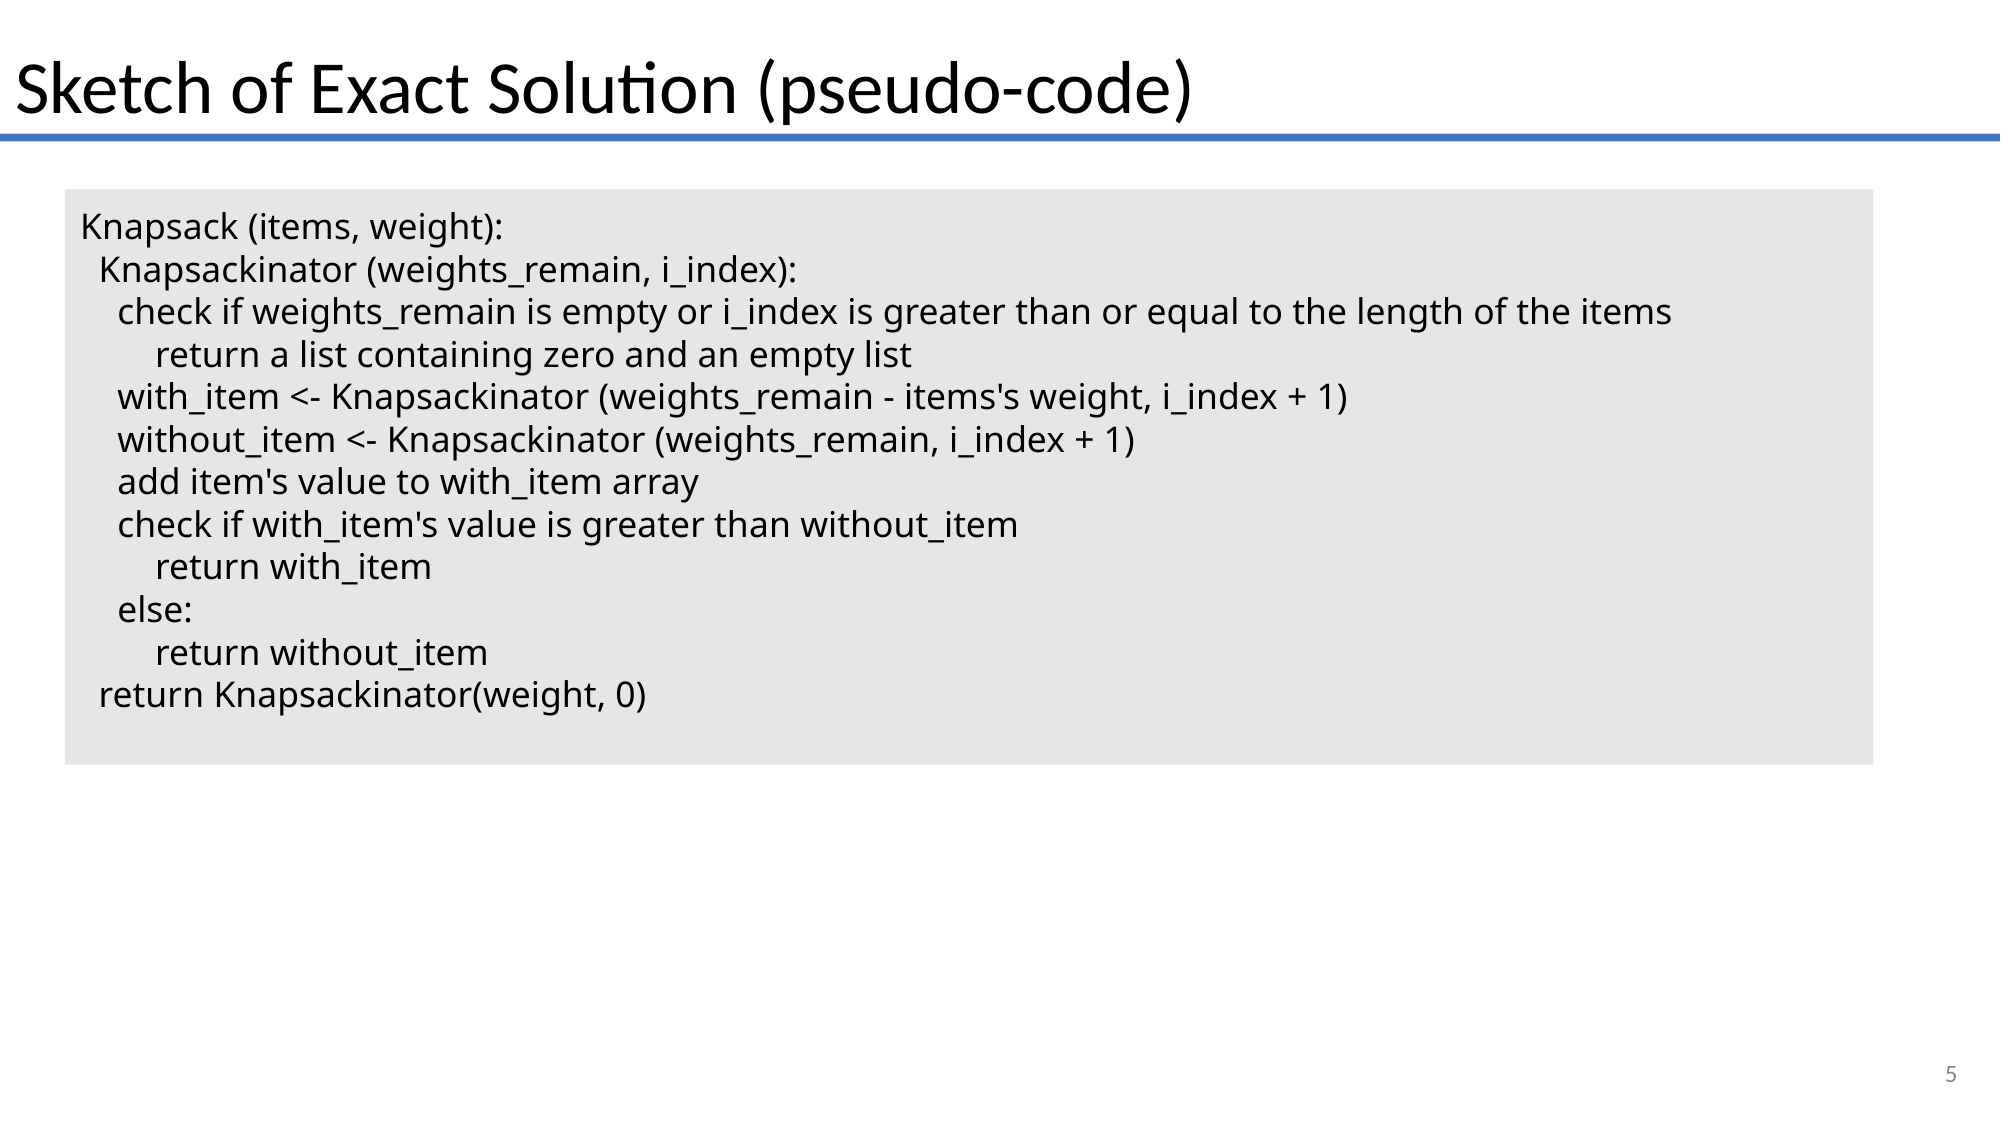

Sketch of Exact Solution (pseudo-code)
Knapsack (items, weight):
 Knapsackinator (weights_remain, i_index):
 check if weights_remain is empty or i_index is greater than or equal to the length of the items
 	return a list containing zero and an empty list
 with_item <- Knapsackinator (weights_remain - items's weight, i_index + 1)
 without_item <- Knapsackinator (weights_remain, i_index + 1)
 add item's value to with_item array
 check if with_item's value is greater than without_item
 	return with_item
 else:
 	return without_item
 return Knapsackinator(weight, 0)